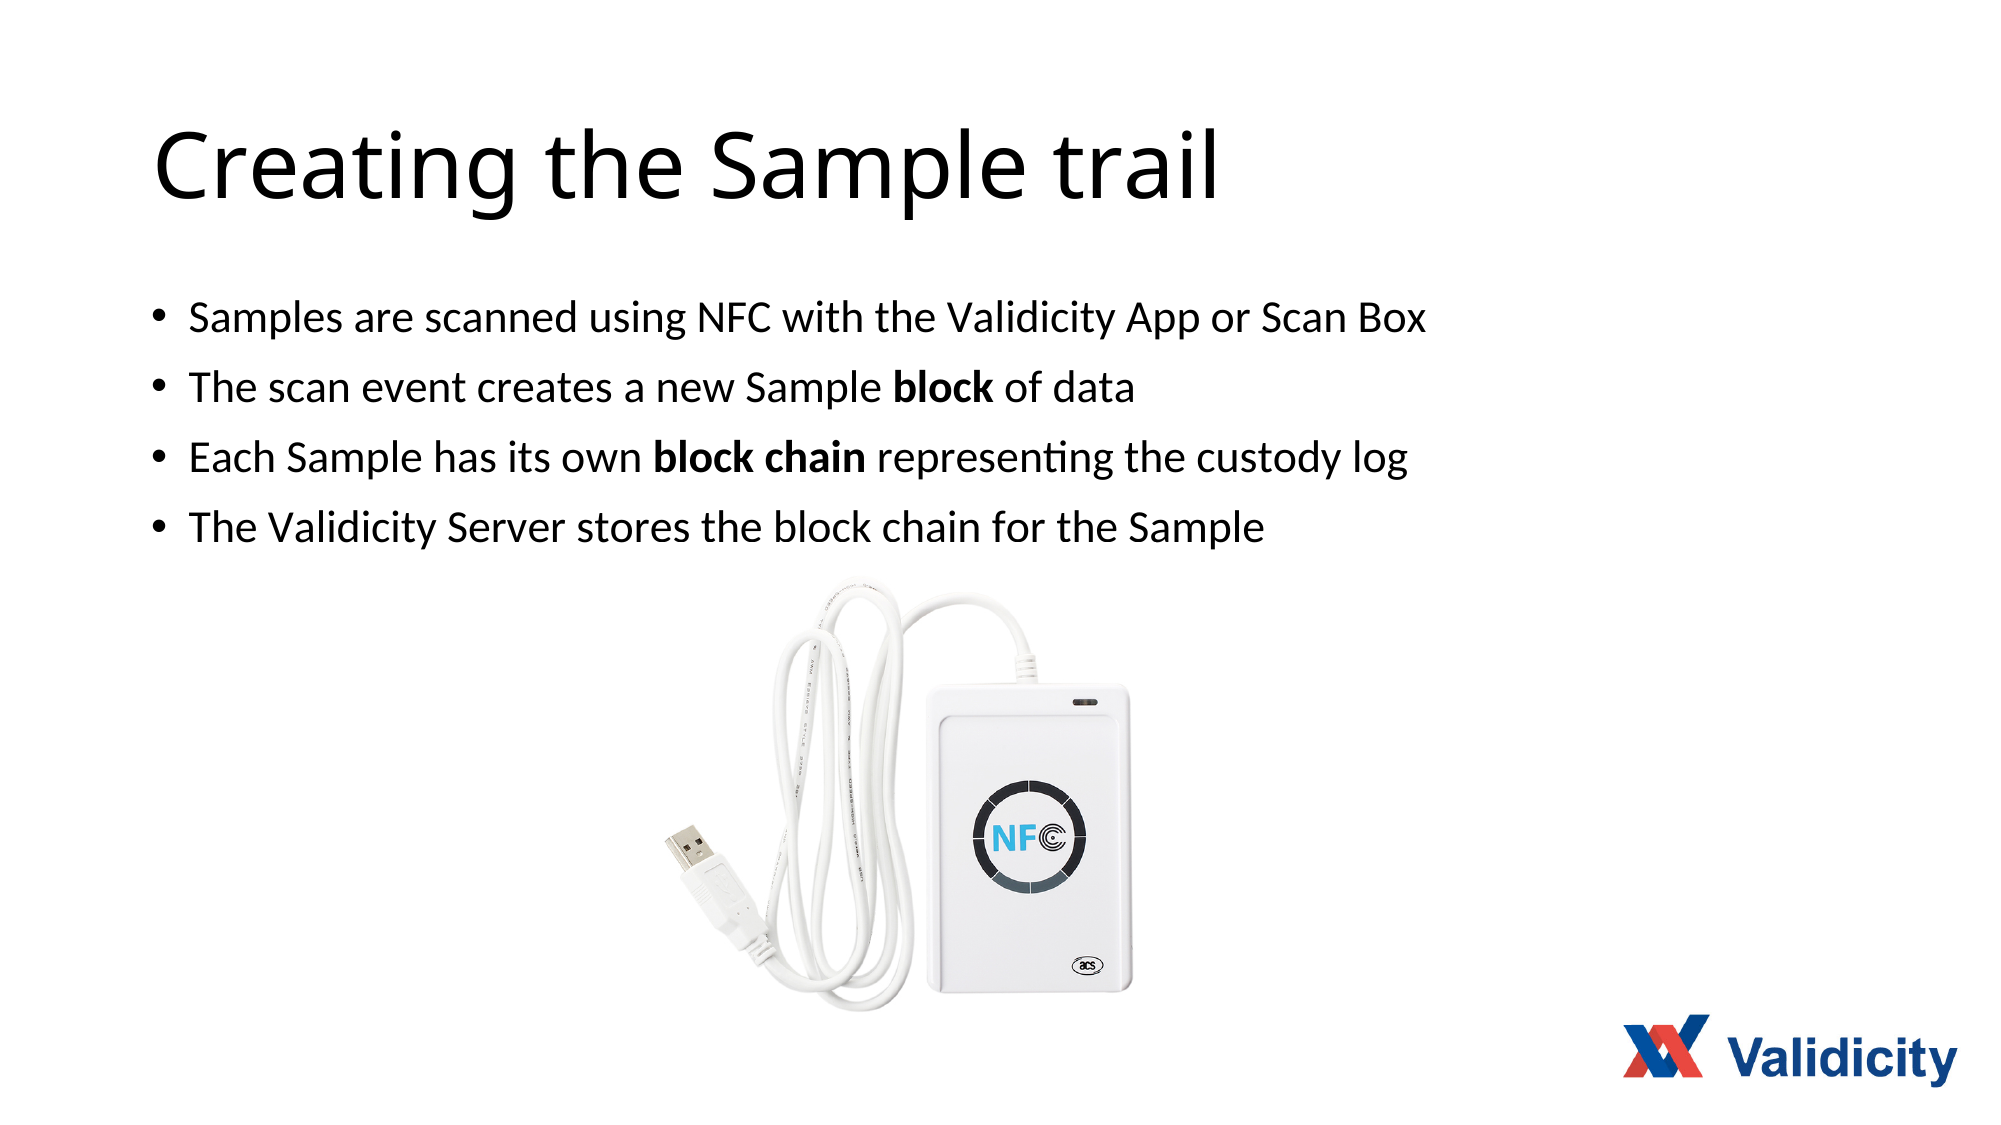

# Creating the Sample trail
Samples are scanned using NFC with the Validicity App or Scan Box
The scan event creates a new Sample block of data
Each Sample has its own block chain representing the custody log
The Validicity Server stores the block chain for the Sample